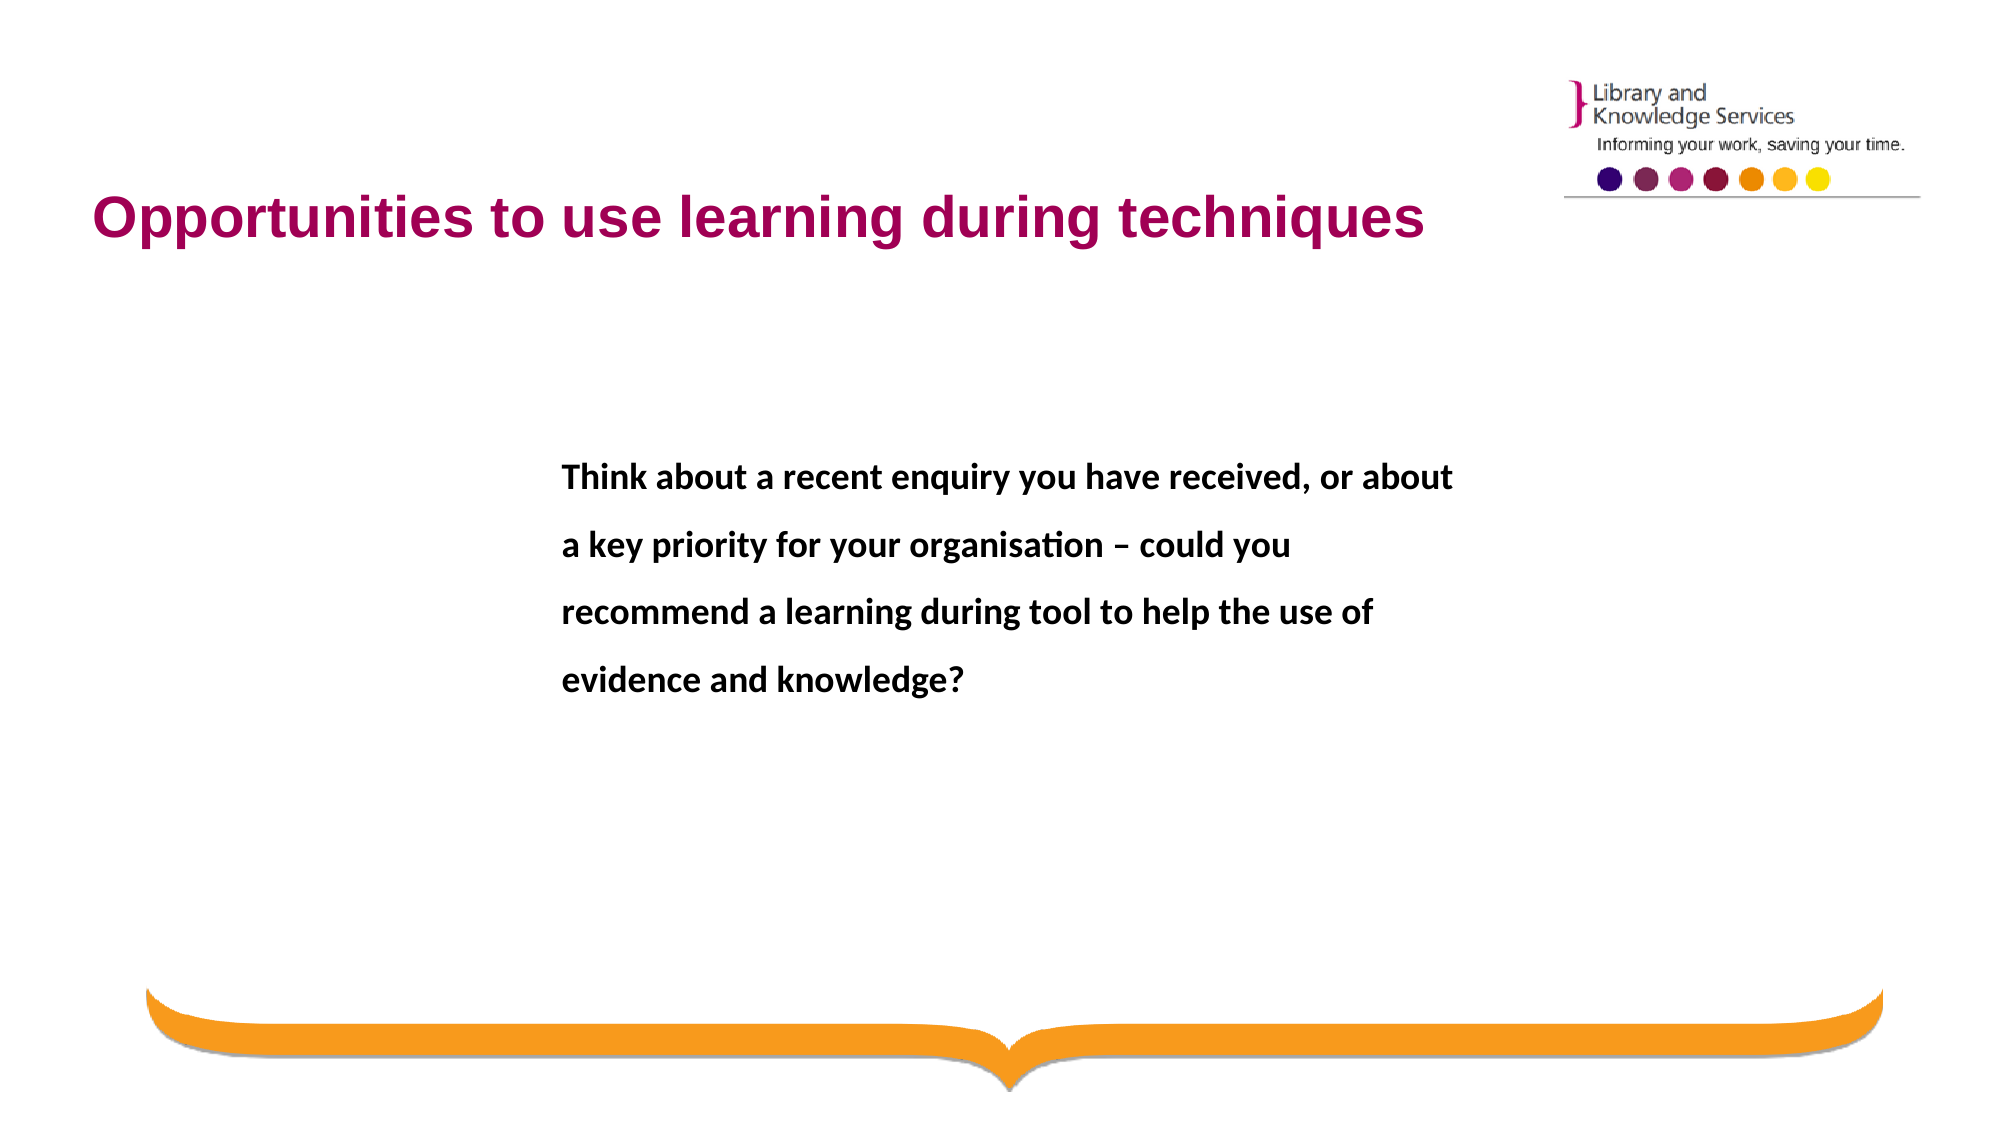

# Opportunities to use learning during techniques
Think about a recent enquiry you have received, or about a key priority for your organisation – could you recommend a learning during tool to help the use of evidence and knowledge?